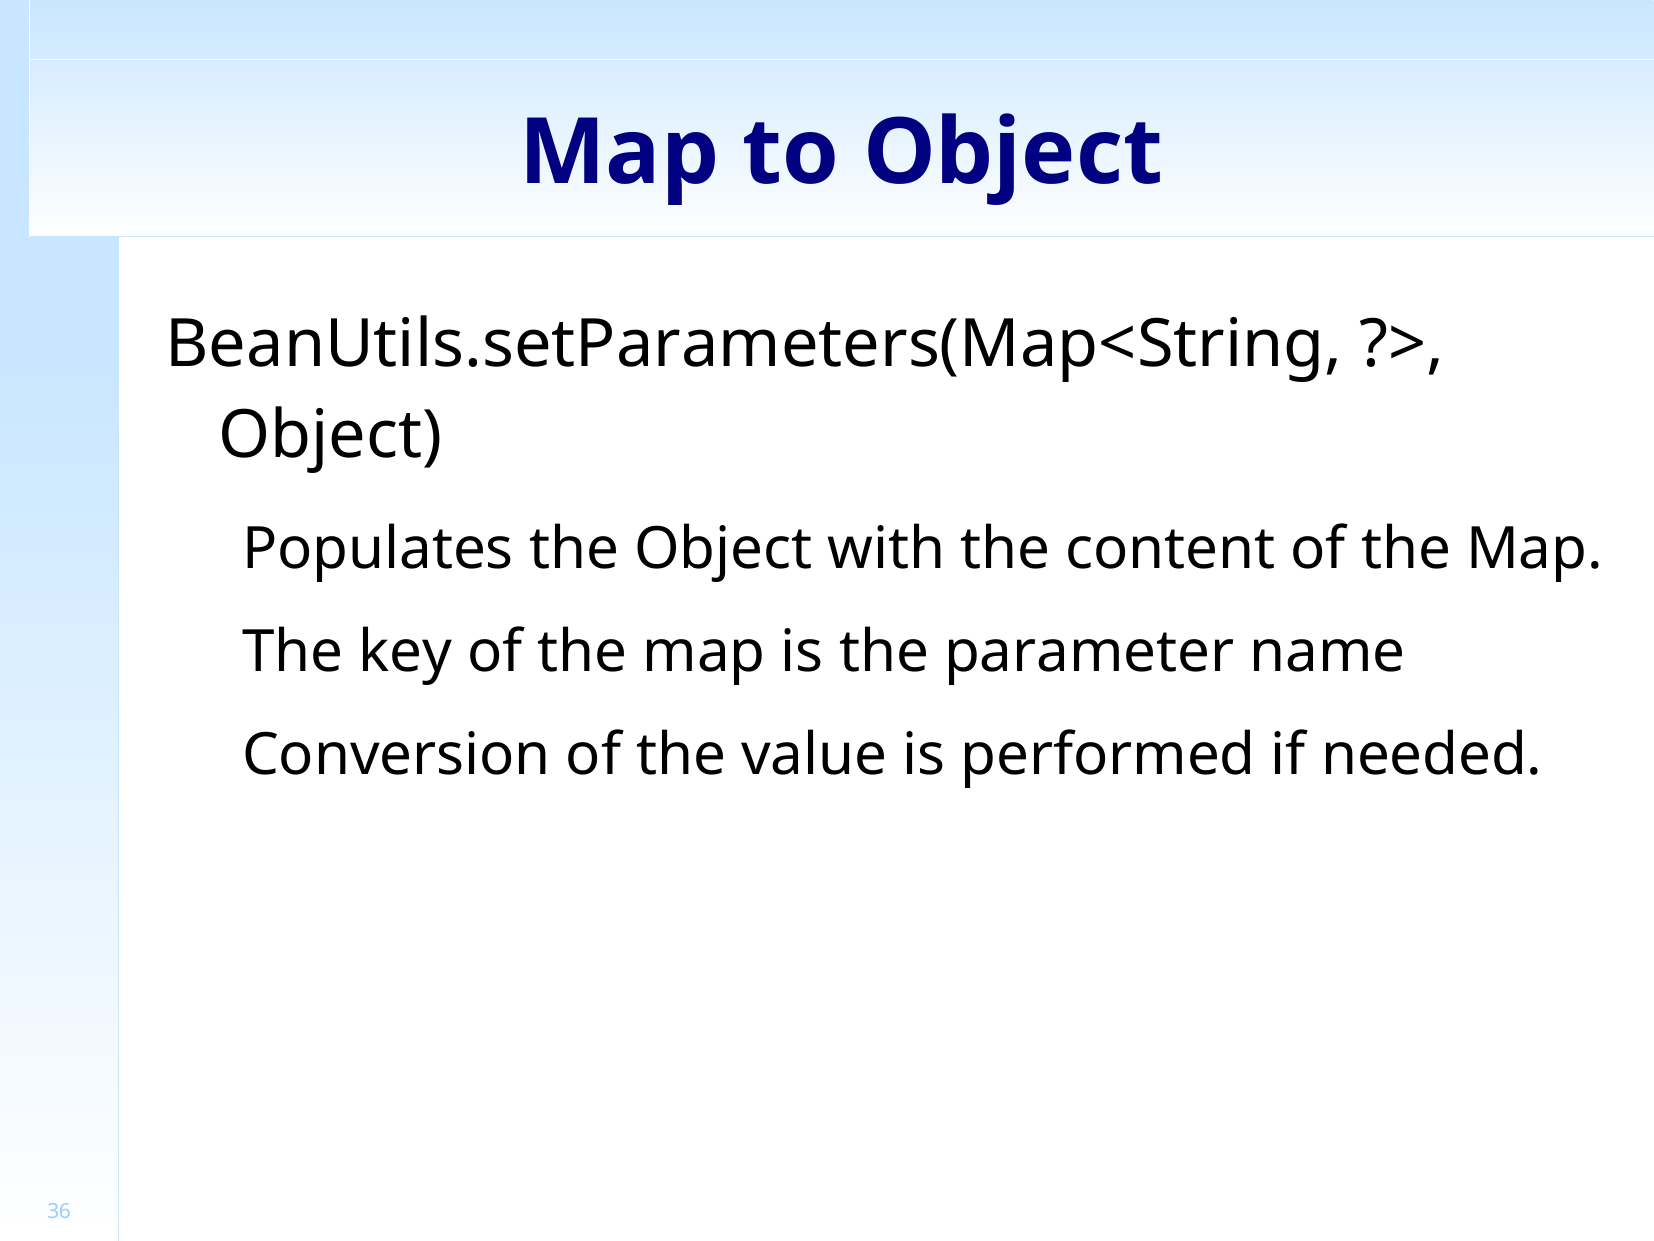

# Map to Object
BeanUtils.setParameters(Map<String, ?>, Object)
Populates the Object with the content of the Map.
The key of the map is the parameter name
Conversion of the value is performed if needed.